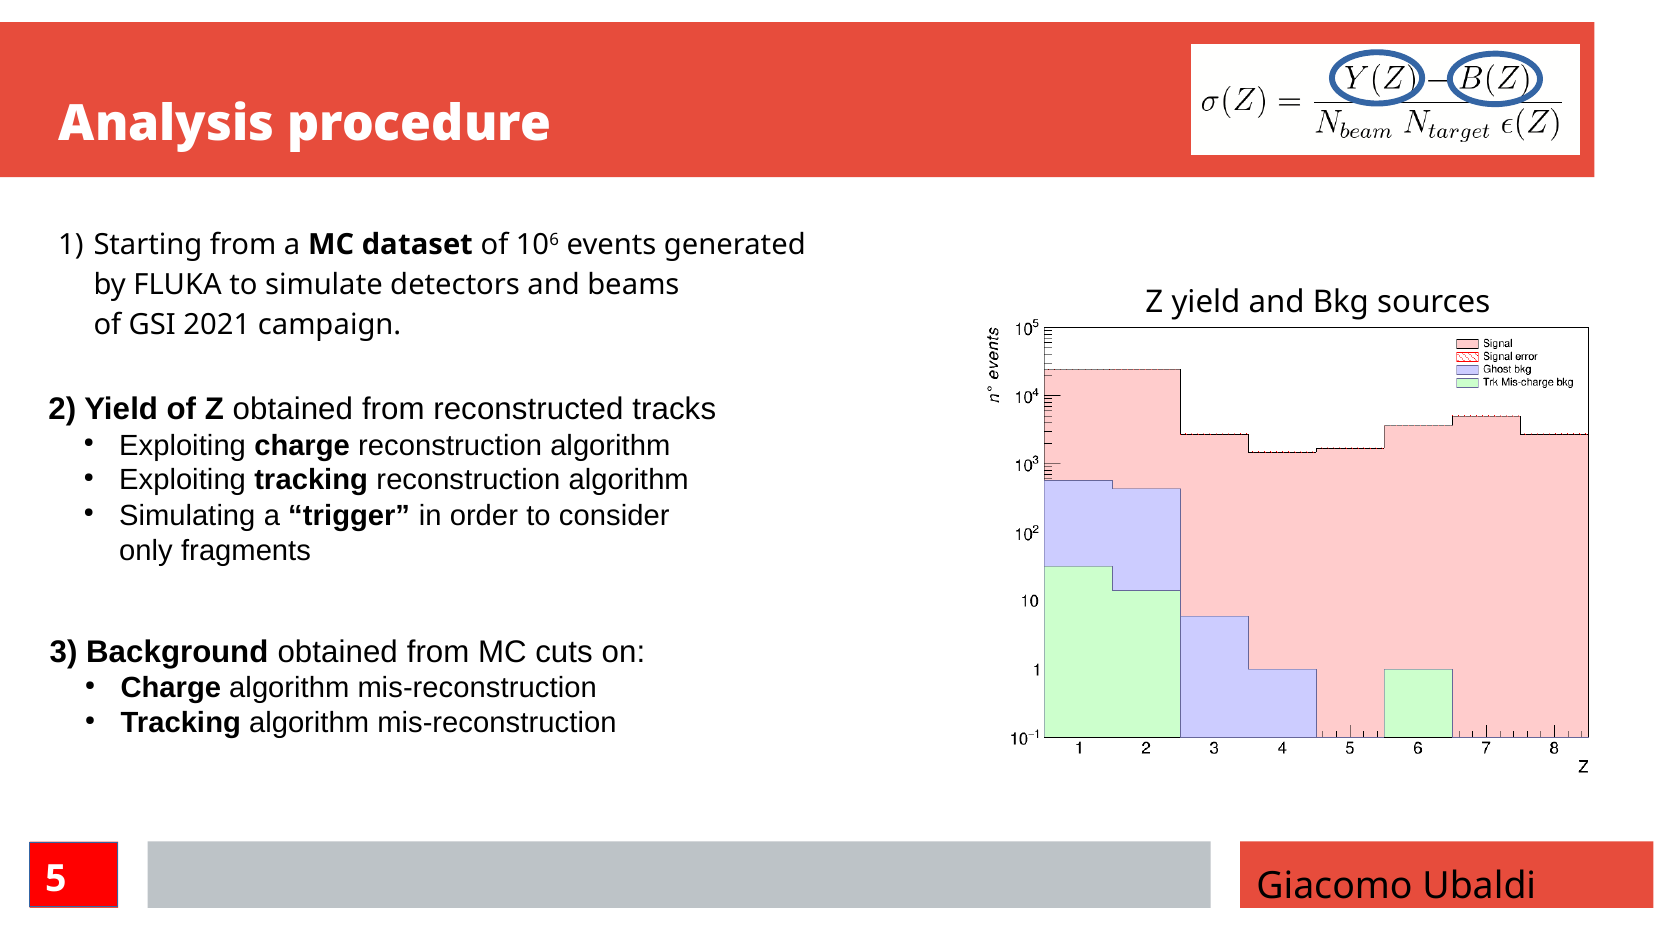

# Analysis procedure
Starting from a MC dataset of 106 events generated
by FLUKA to simulate detectors and beams
of GSI 2021 campaign.
Z yield and Bkg sources
Z yield of all fragments
2) Yield of Z obtained from reconstructed tracks
Exploiting charge reconstruction algorithm
Exploiting tracking reconstruction algorithm
Simulating a “trigger” in order to consider
only fragments
3) Background obtained from MC cuts on:
Charge algorithm mis-reconstruction
Tracking algorithm mis-reconstruction
10
5
Giacomo Ubaldi